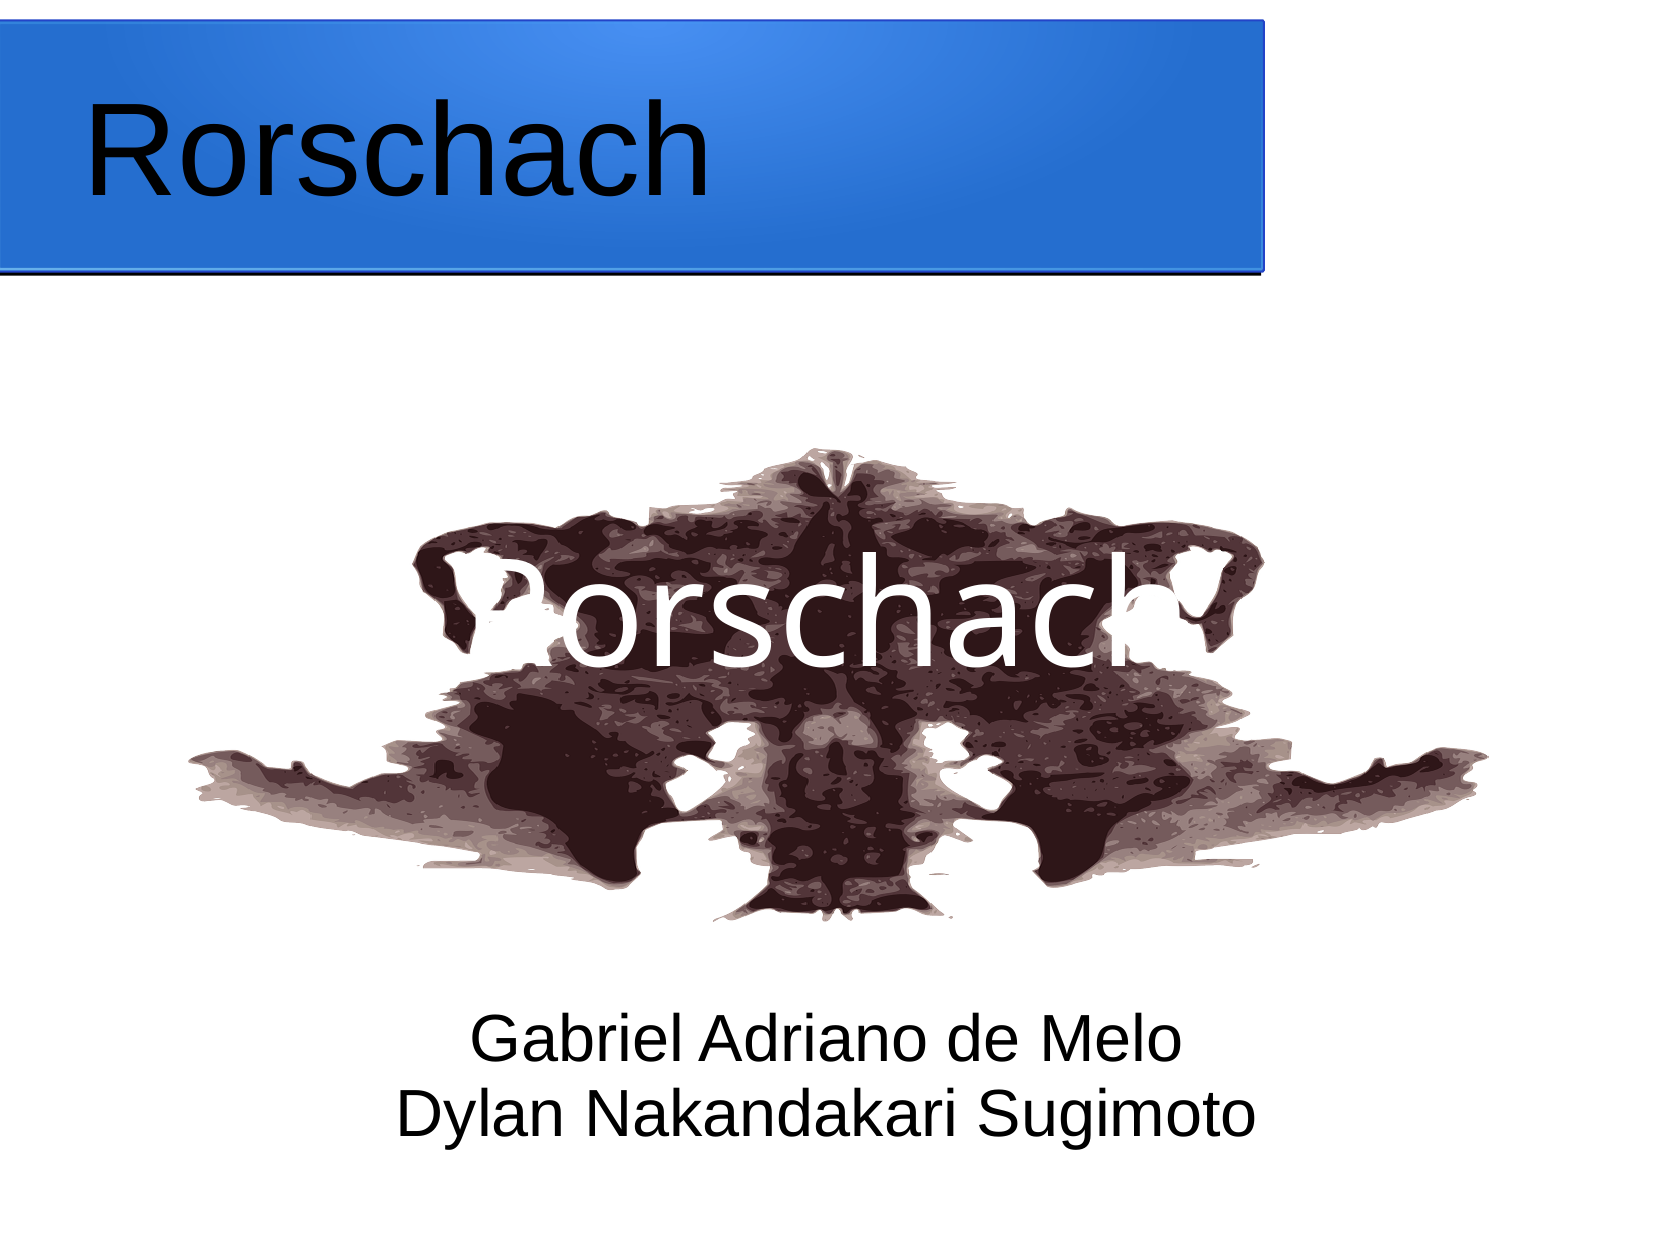

# Rorschach
Rorschach
Gabriel Adriano de Melo
Dylan Nakandakari Sugimoto